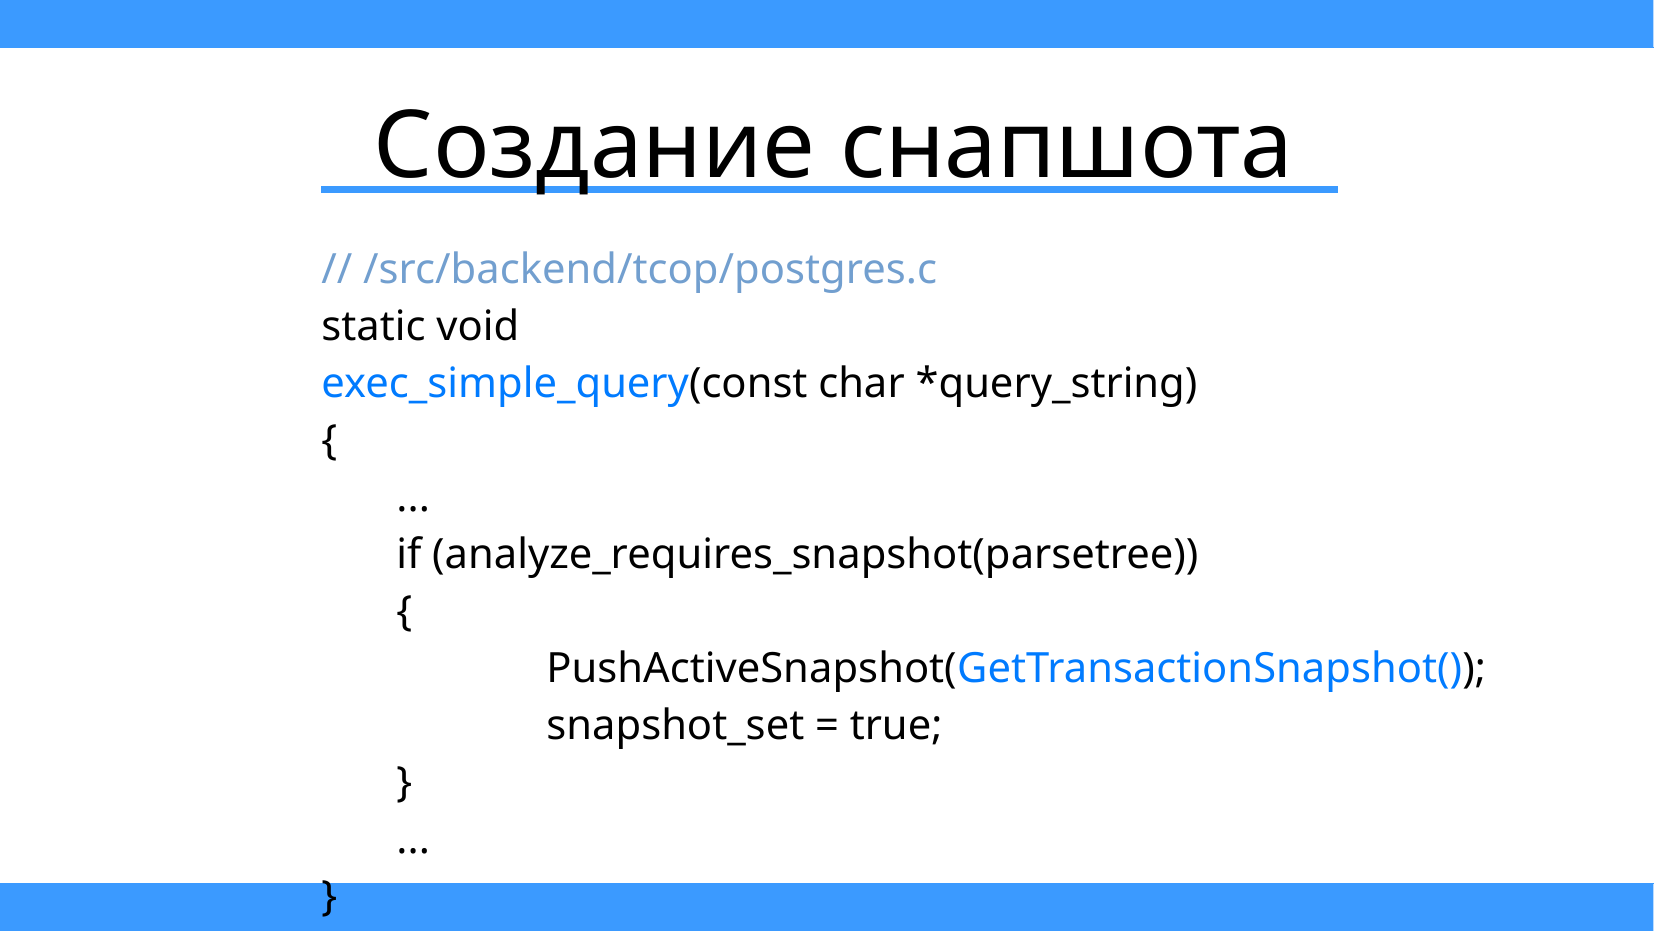

Создание снапшота
// /src/backend/tcop/postgres.c
static void
exec_simple_query(const char *query_string)
{
	...
 	if (analyze_requires_snapshot(parsetree))
 	{
 		PushActiveSnapshot(GetTransactionSnapshot());
 		snapshot_set = true;
 	}
 	...
}